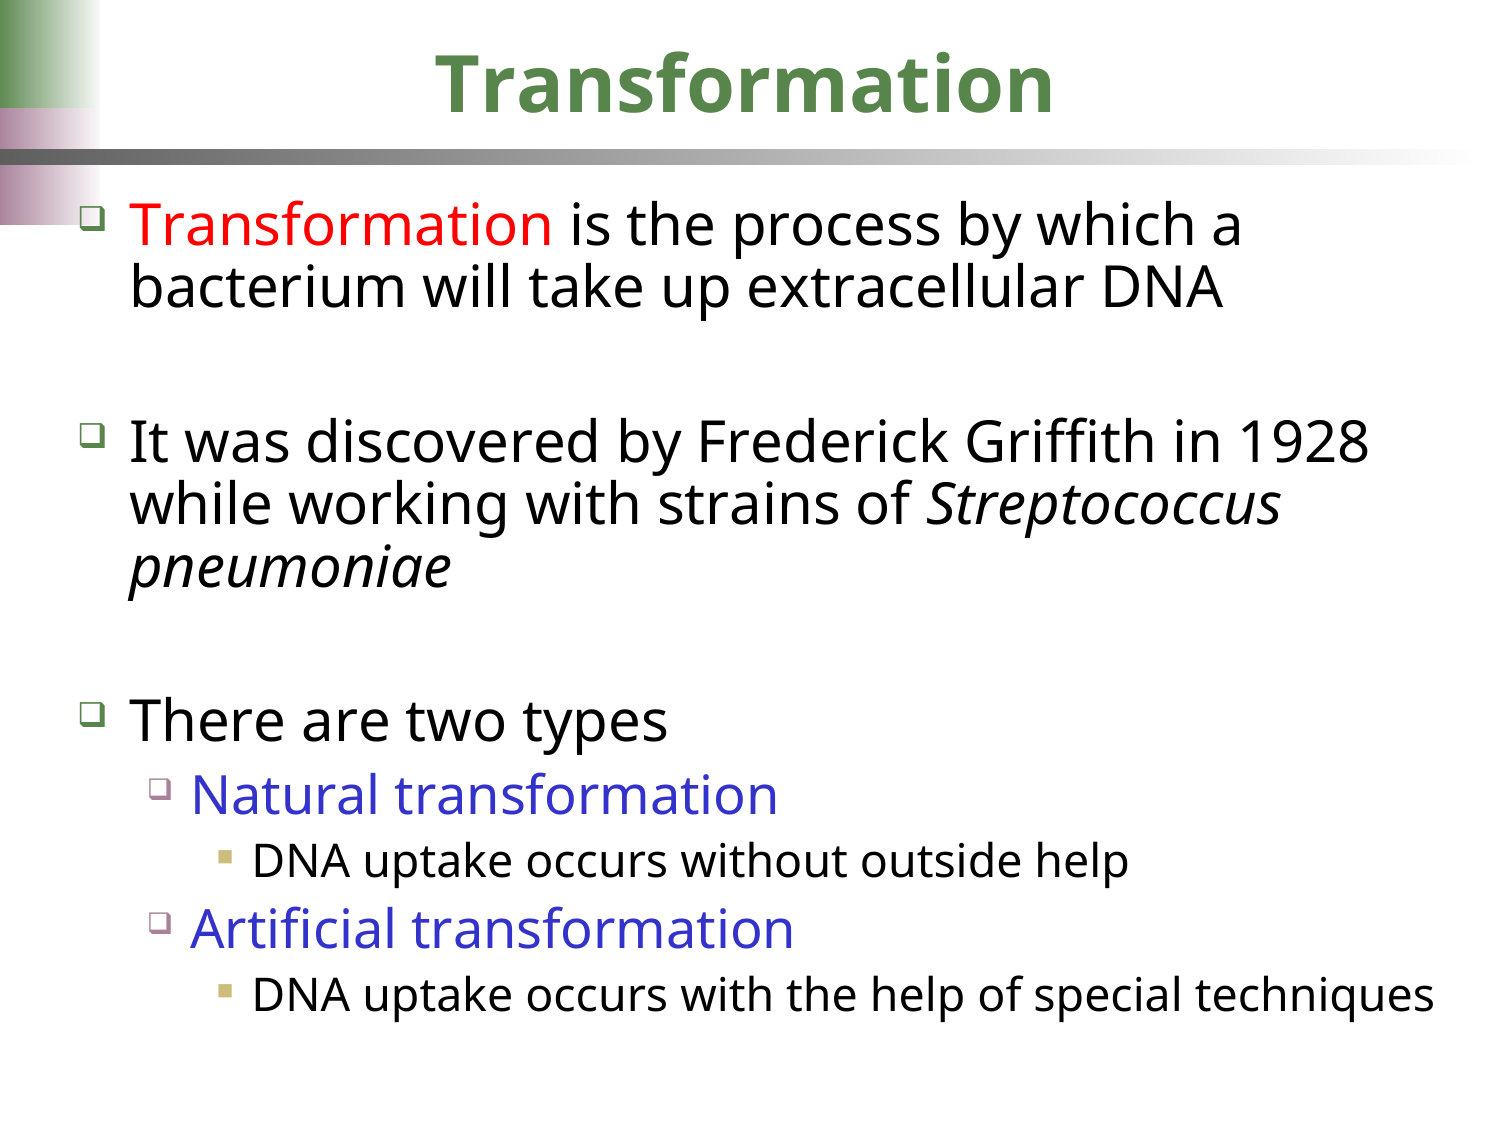

# Transformation
Transformation is the process by which a bacterium will take up extracellular DNA
It was discovered by Frederick Griffith in 1928 while working with strains of Streptococcus pneumoniae
There are two types
Natural transformation
DNA uptake occurs without outside help
Artificial transformation
DNA uptake occurs with the help of special techniques